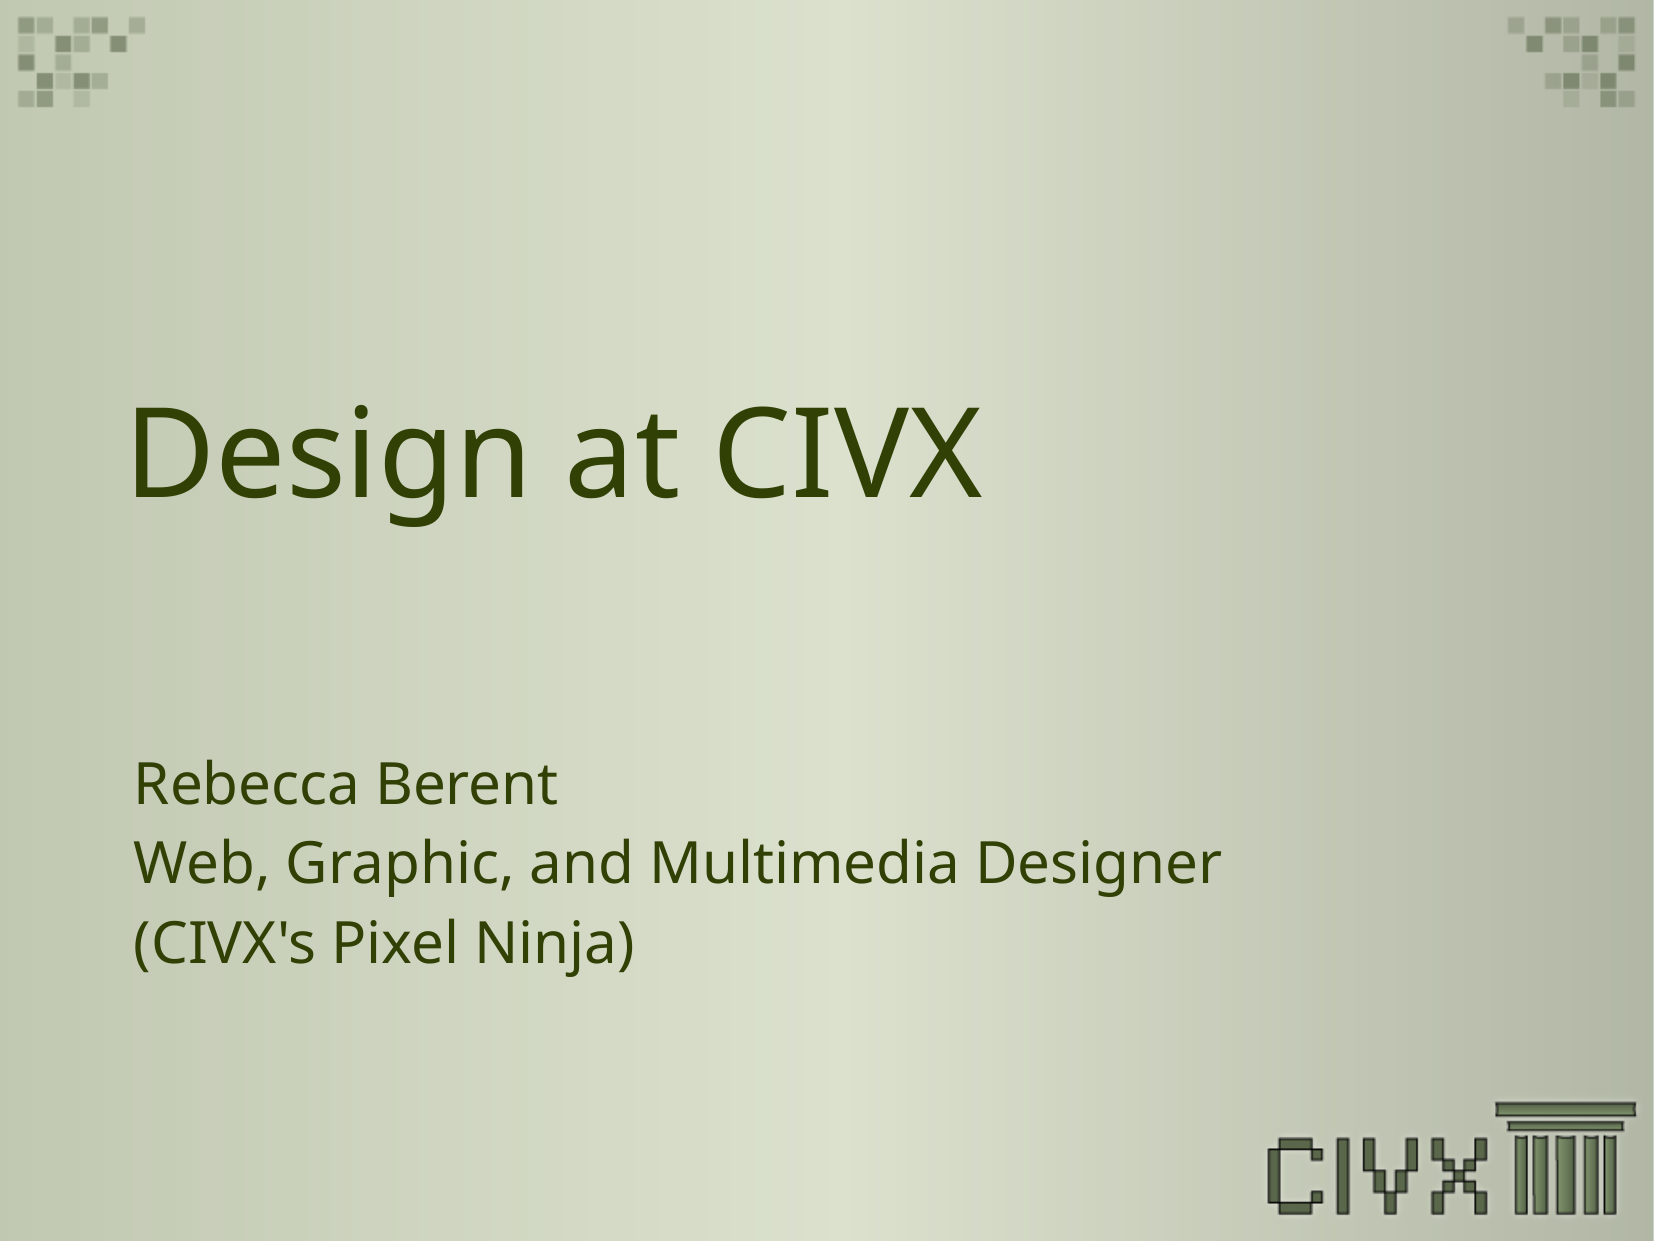

# Design at CIVX
Rebecca Berent
Web, Graphic, and Multimedia Designer
(CIVX's Pixel Ninja)